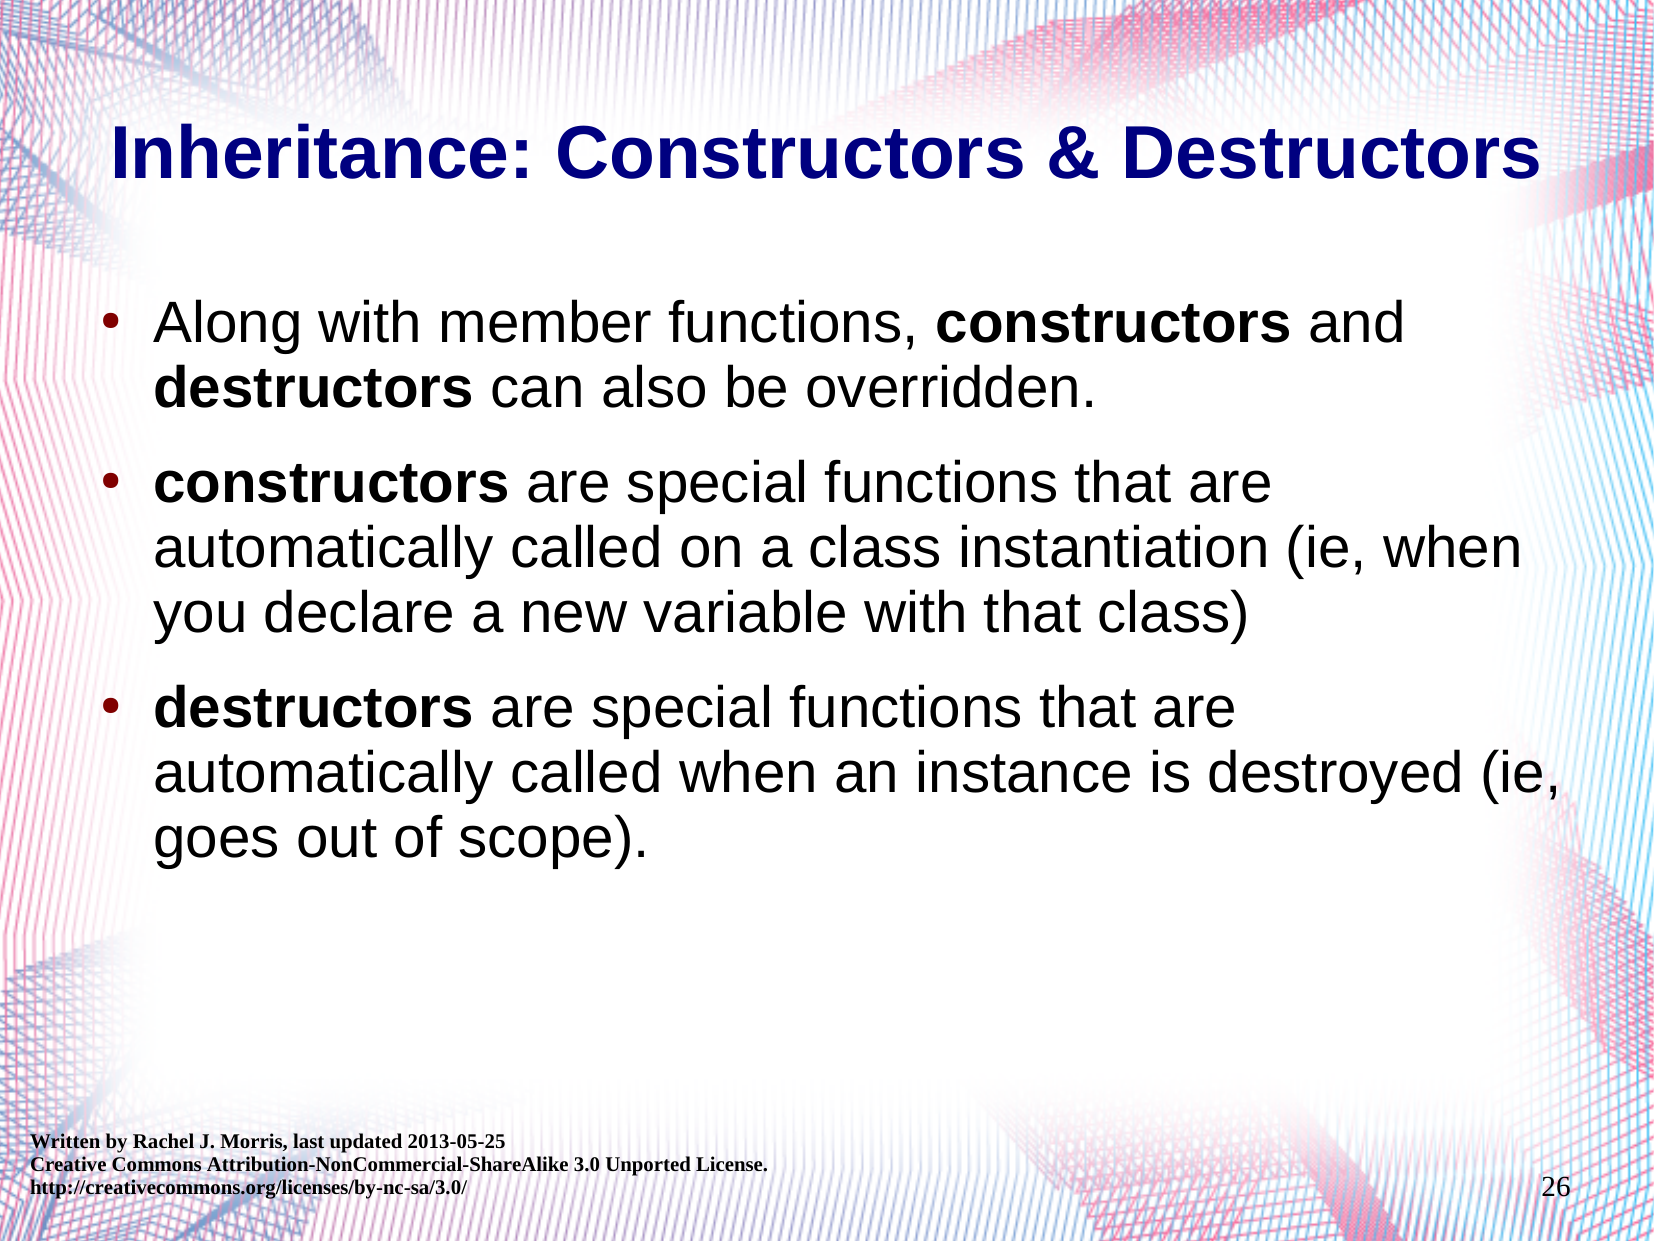

# Inheritance: Constructors & Destructors
Along with member functions, constructors and destructors can also be overridden.
constructors are special functions that are automatically called on a class instantiation (ie, when you declare a new variable with that class)
destructors are special functions that are automatically called when an instance is destroyed (ie, goes out of scope).
26